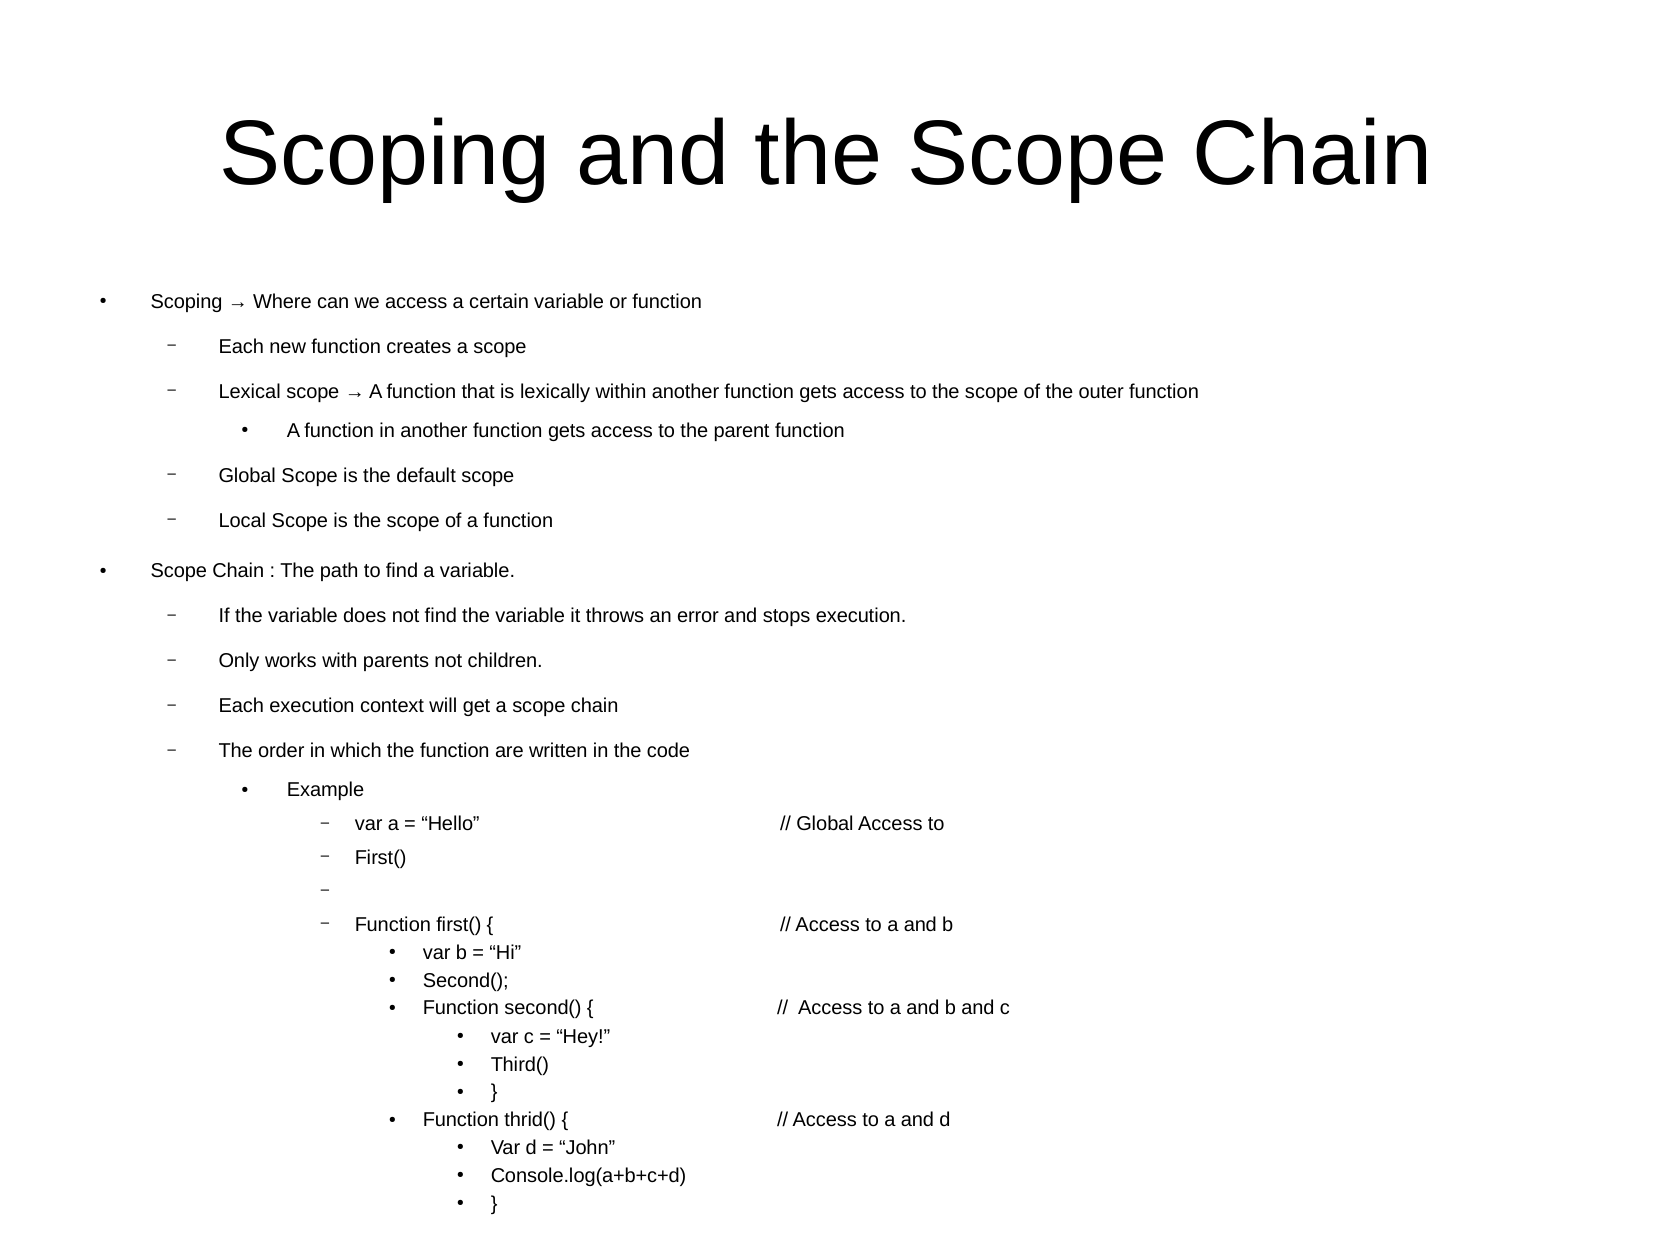

# Scoping and the Scope Chain
Scoping → Where can we access a certain variable or function
Each new function creates a scope
Lexical scope → A function that is lexically within another function gets access to the scope of the outer function
A function in another function gets access to the parent function
Global Scope is the default scope
Local Scope is the scope of a function
Scope Chain : The path to find a variable.
If the variable does not find the variable it throws an error and stops execution.
Only works with parents not children.
Each execution context will get a scope chain
The order in which the function are written in the code
Example
var a = “Hello”					// Global Access to
First()
Function first() {					// Access to a and b
var b = “Hi”
Second();
Function second() {			// Access to a and b and c
var c = “Hey!”
Third()
}
Function thrid() {			// Access to a and d
Var d = “John”
Console.log(a+b+c+d)
}